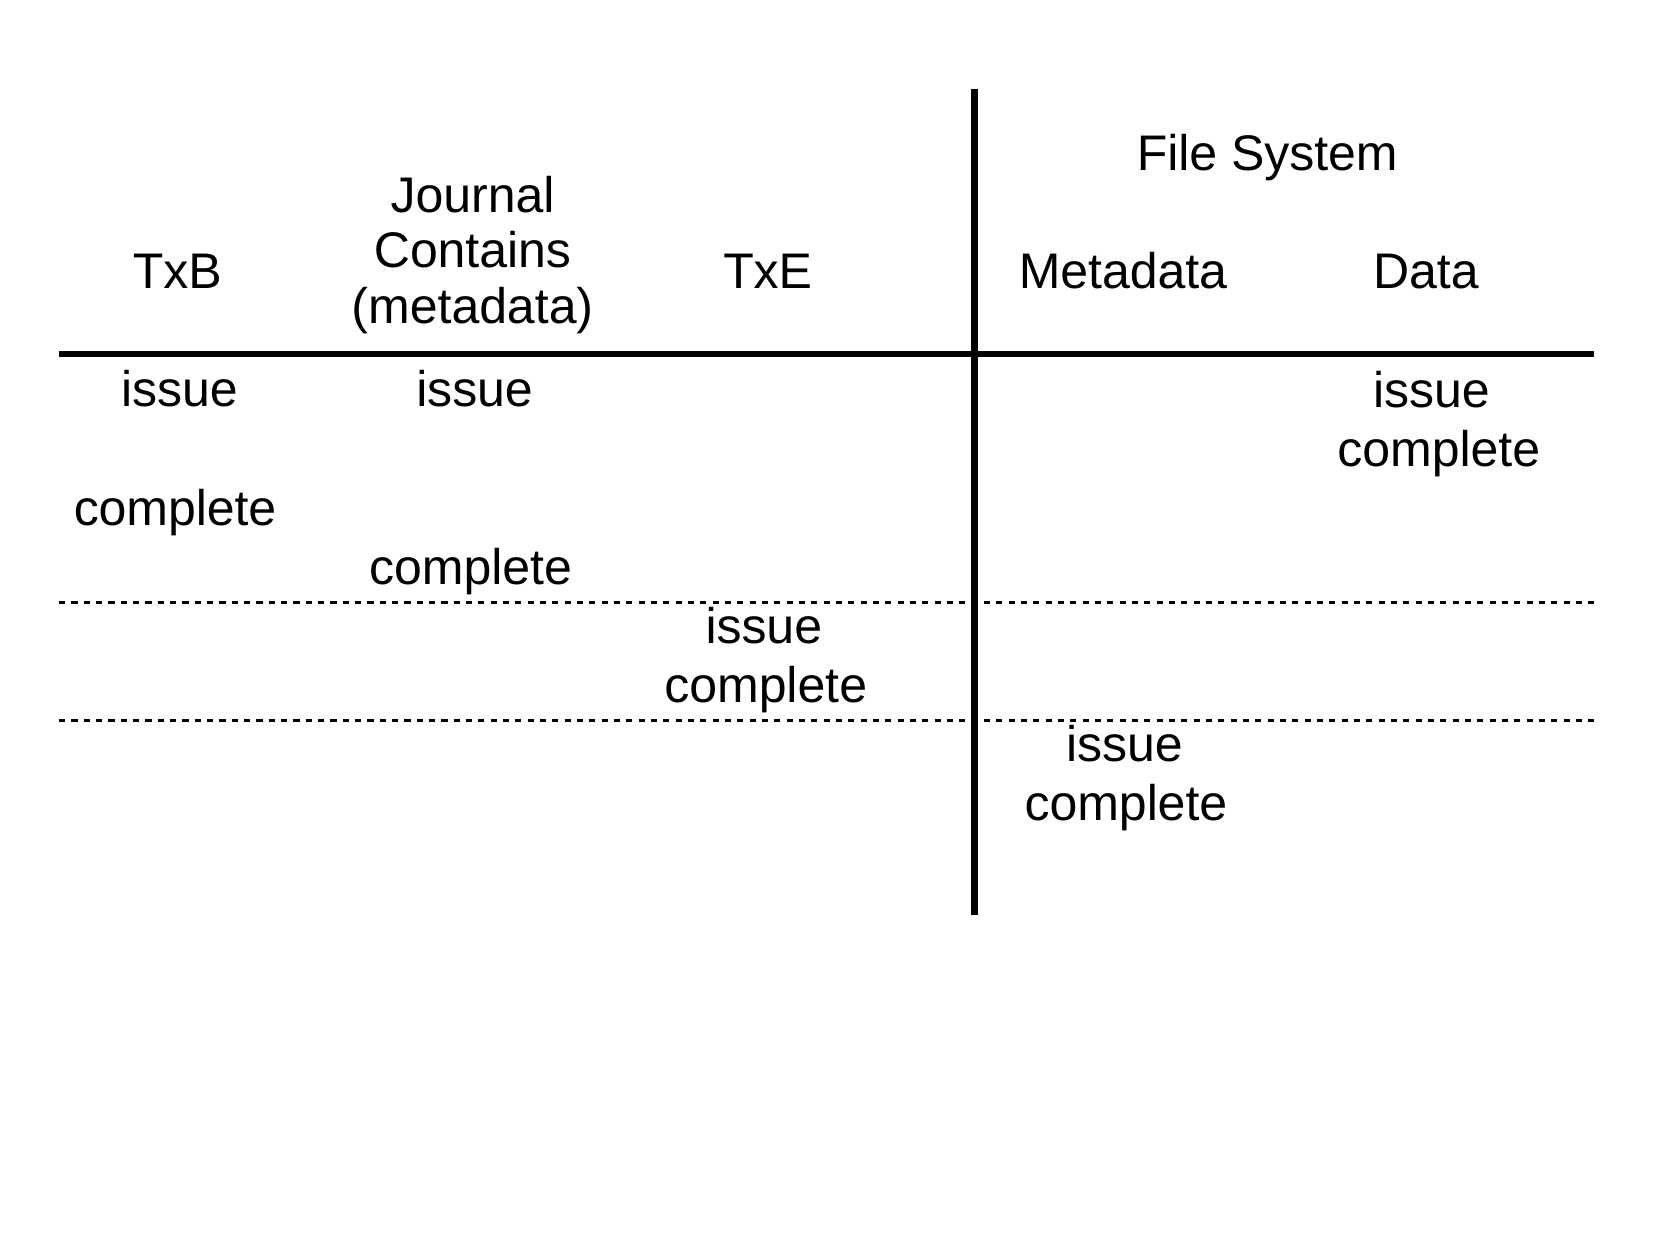

File System
Journal
Contains
(metadata)
TxB
TxE
Metadata
Data
issue
issue
issue
complete
complete
complete
issue
complete
issue
complete